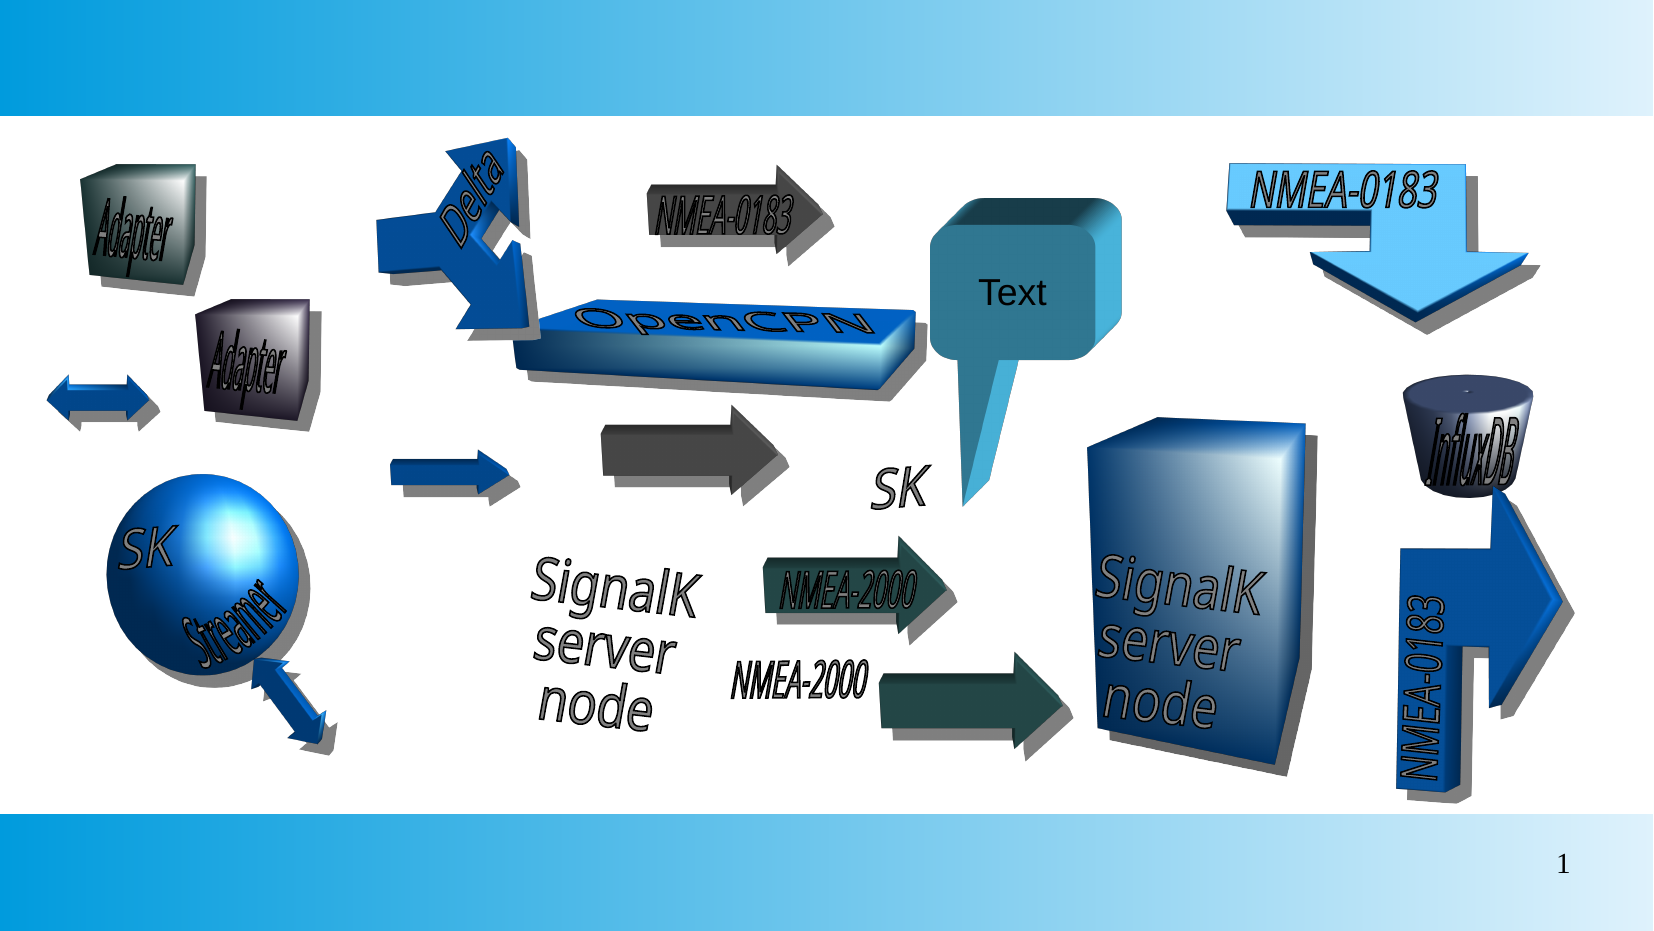

#
Streamer
SK
Delta
NMEA-0183
NMEA-0183
Adapter
Text
OpenCPN
Adapter
InfluxDB
SK
NMEA-0183
NMEA-2000
SignalK
server
node
SignalK
server
node
NMEA-2000
1